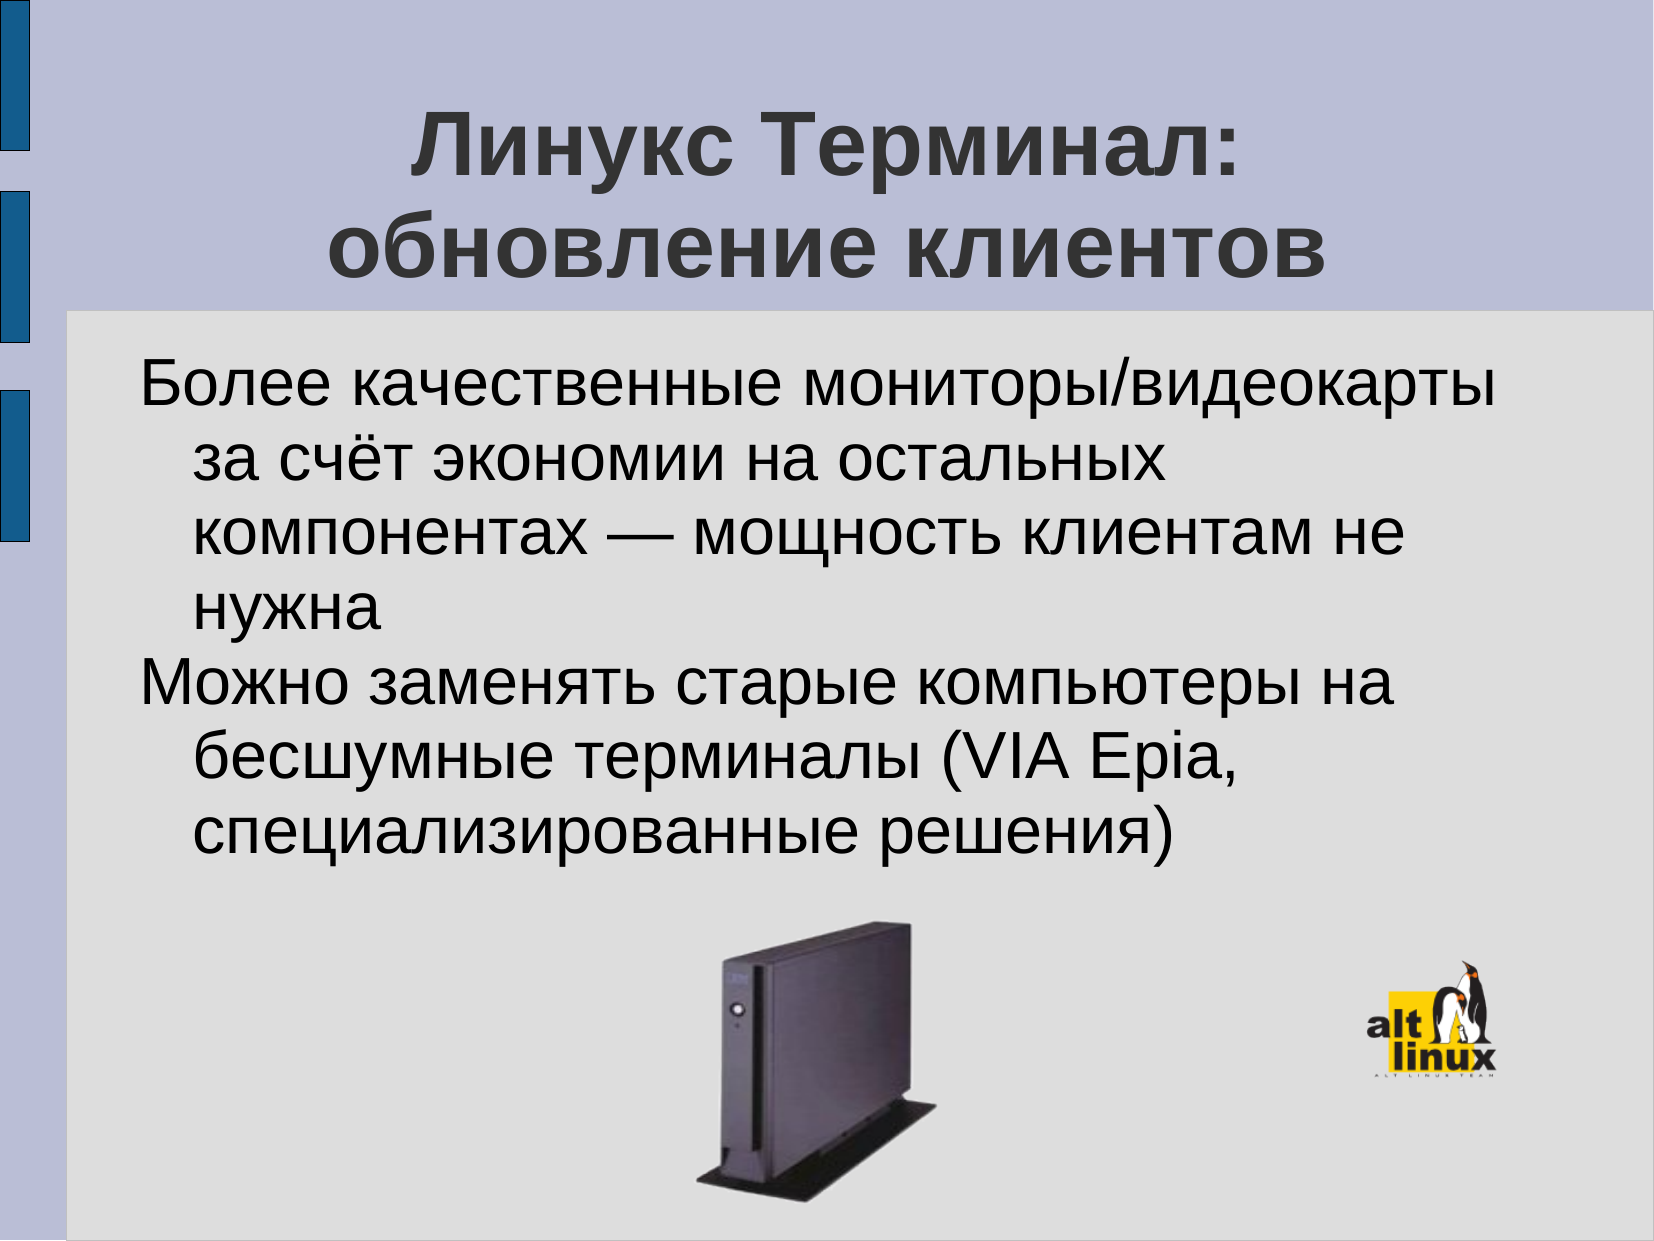

# Линукс Терминал: обновление клиентов
Более качественные мониторы/видеокарты за счёт экономии на остальных компонентах — мощность клиентам не нужна
Можно заменять старые компьютеры на бесшумные терминалы (VIA Epia, специализированные решения)